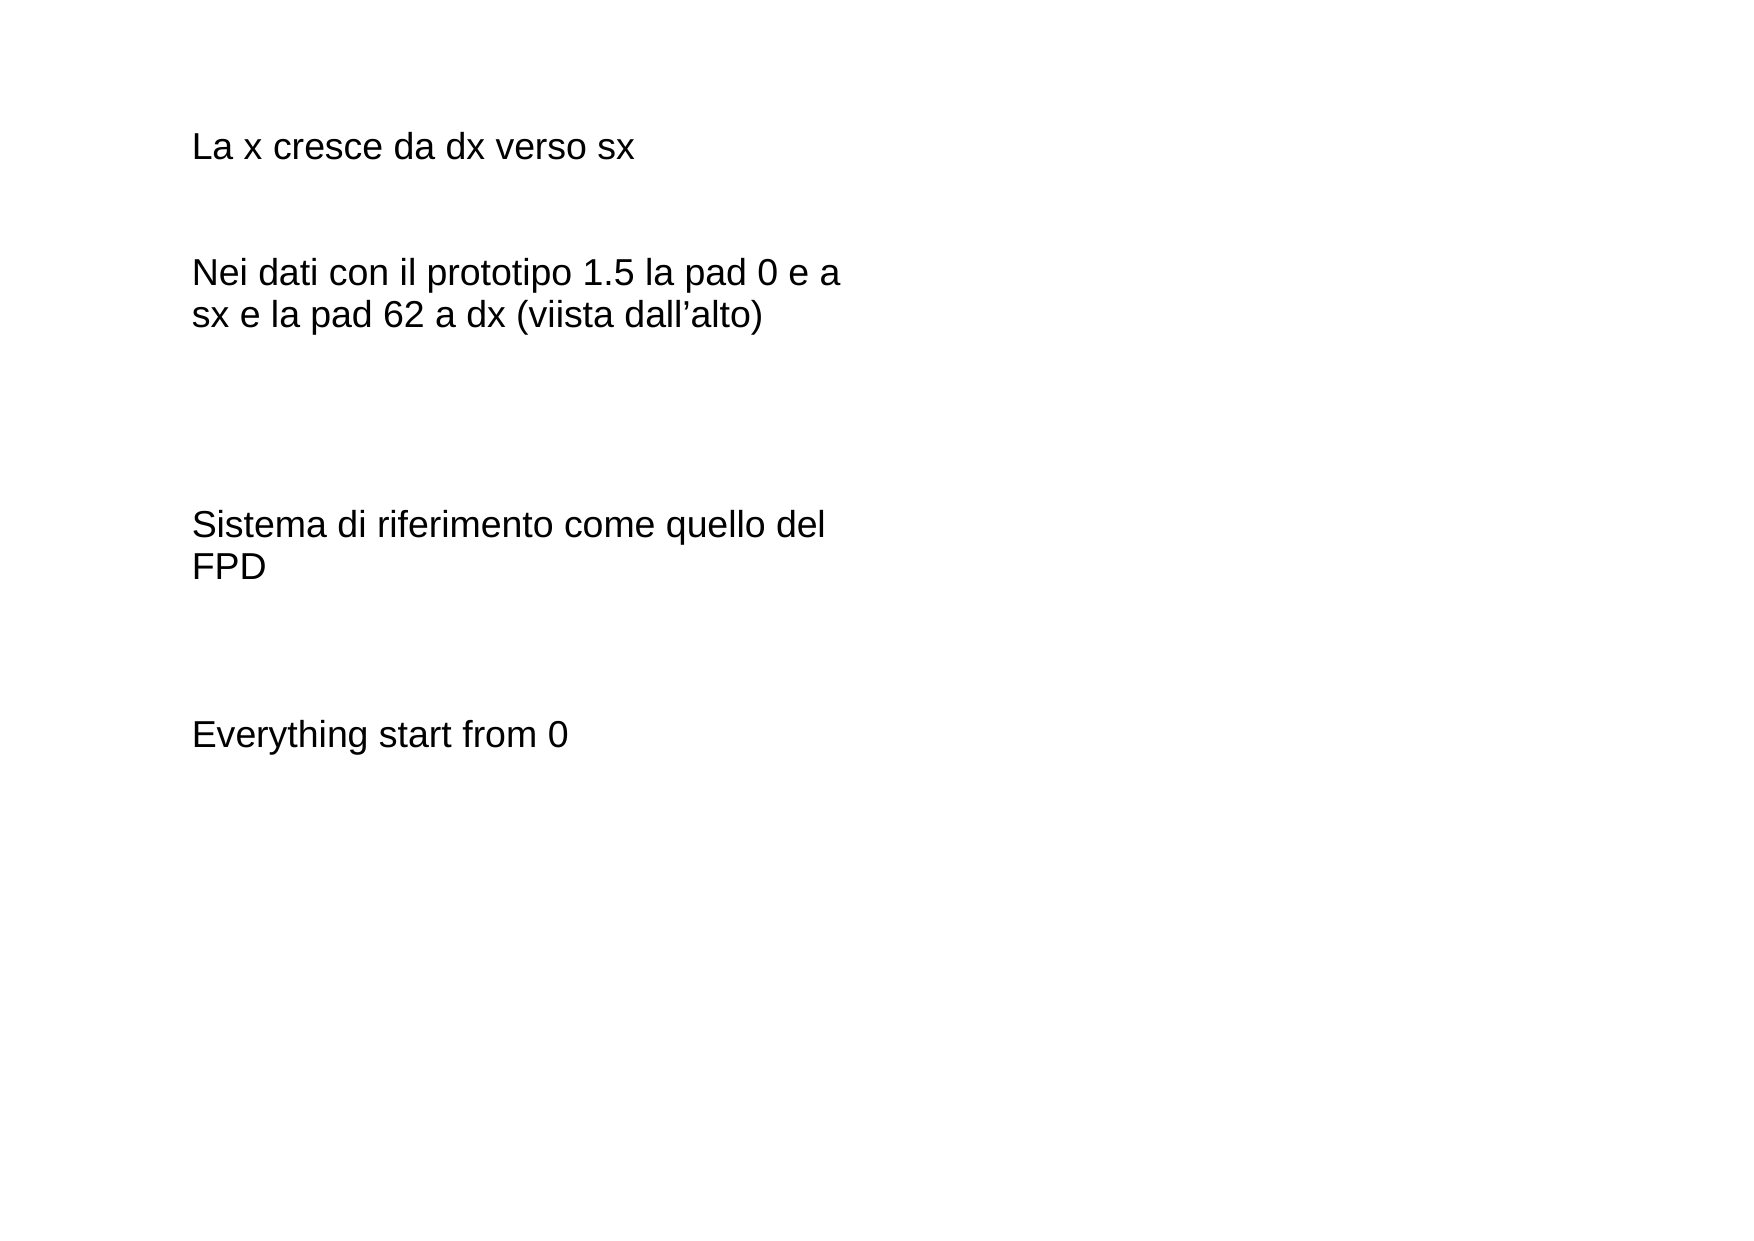

La x cresce da dx verso sx
Nei dati con il prototipo 1.5 la pad 0 e a sx e la pad 62 a dx (viista dall’alto)
Sistema di riferimento come quello del FPD
Everything start from 0